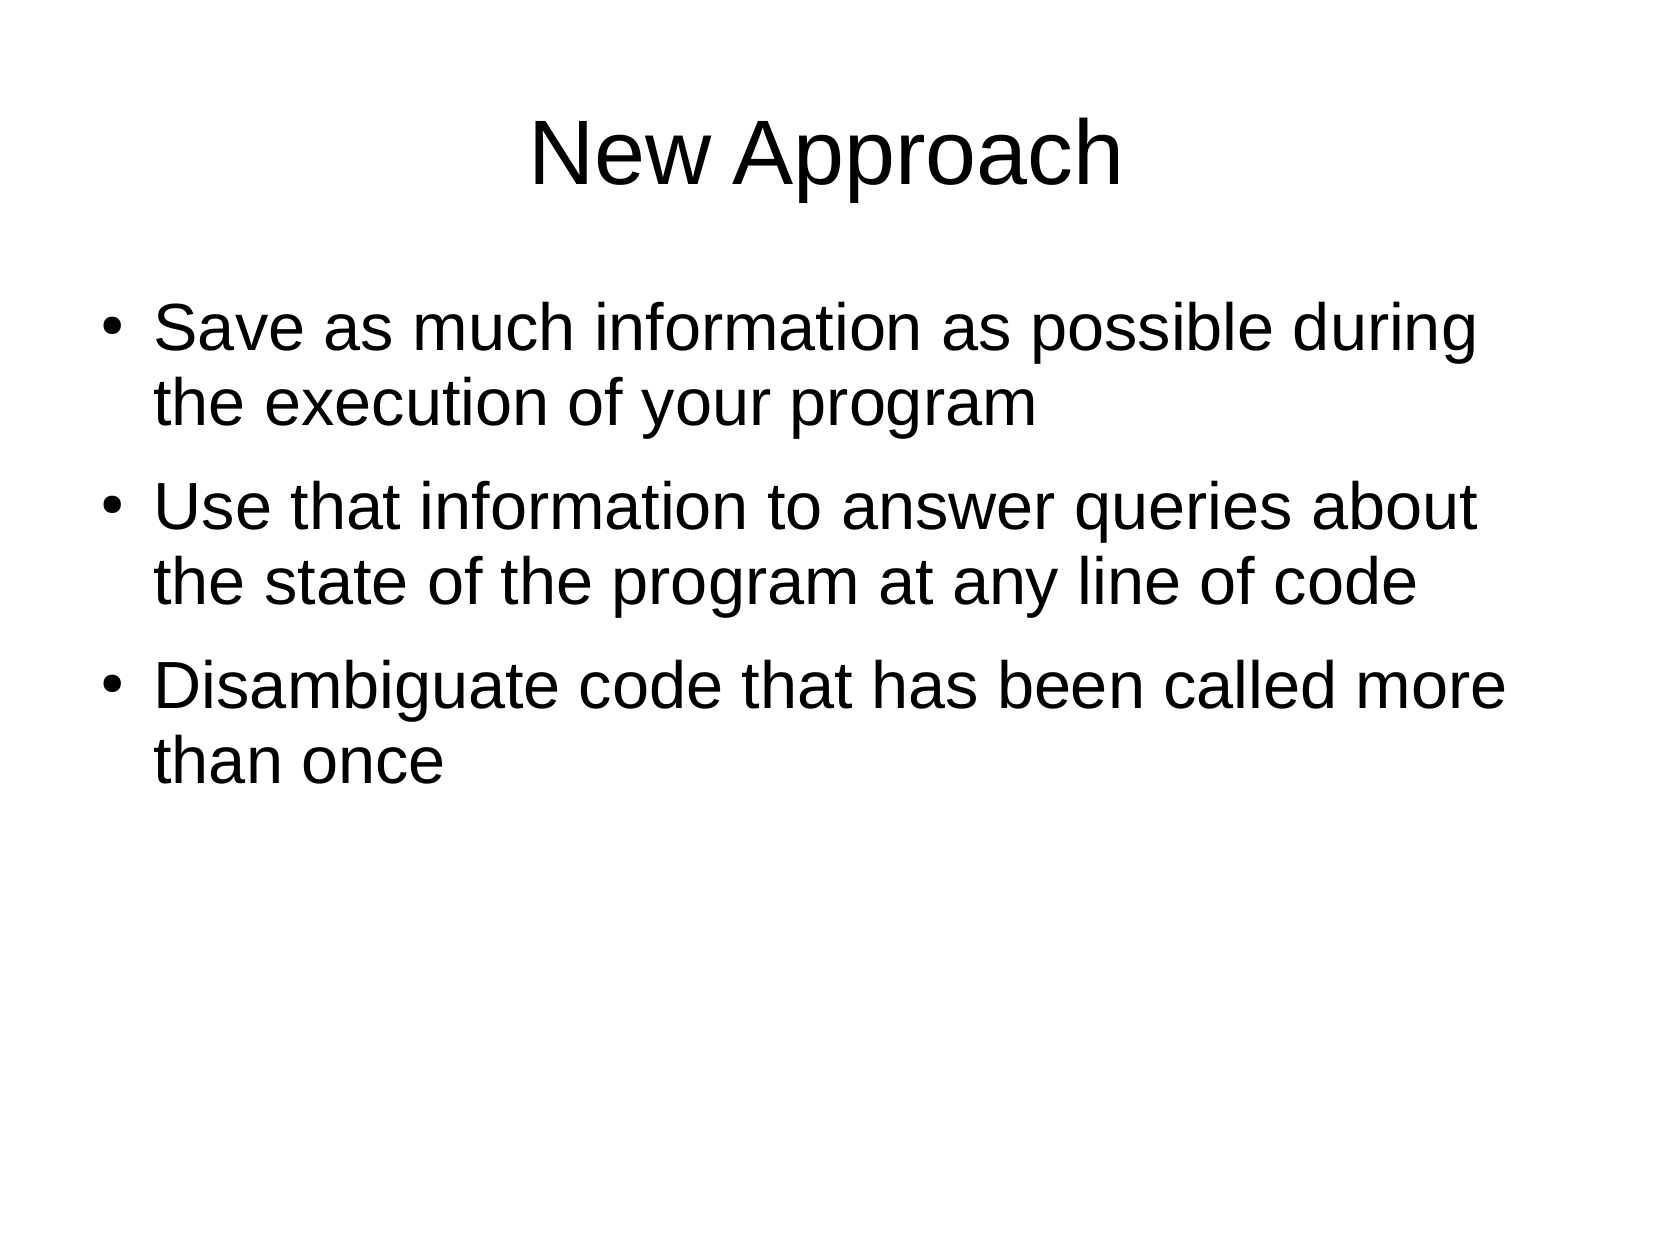

# New Approach
Save as much information as possible during the execution of your program
Use that information to answer queries about the state of the program at any line of code
Disambiguate code that has been called more than once